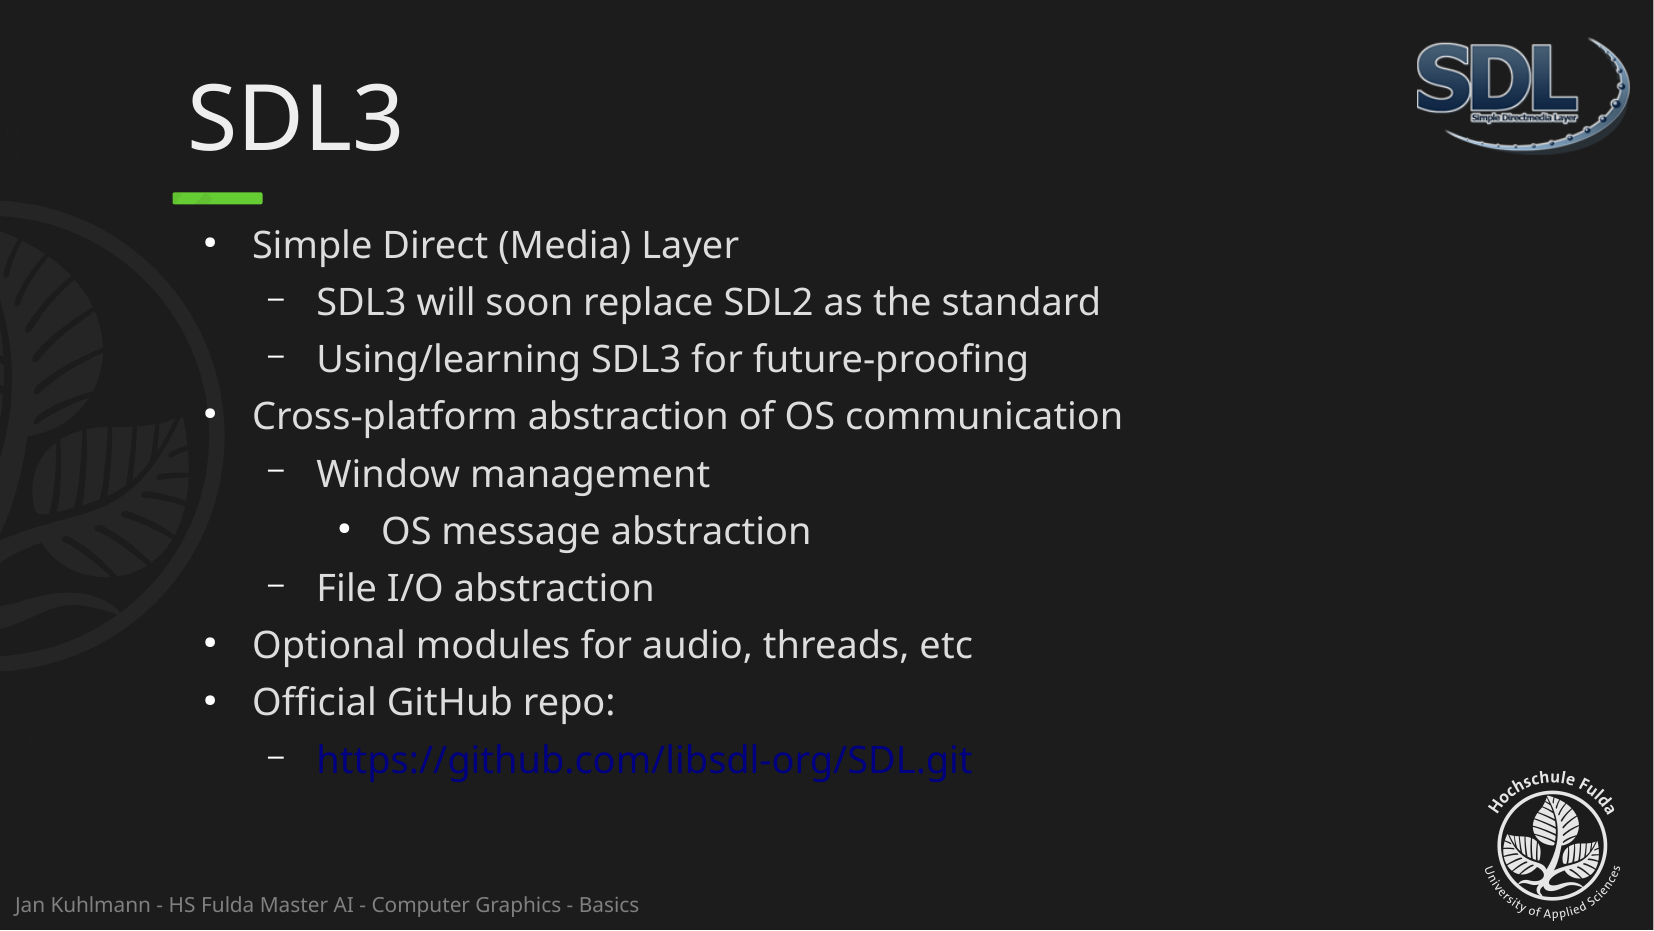

# SDL3
Simple Direct (Media) Layer
SDL3 will soon replace SDL2 as the standard
Using/learning SDL3 for future-proofing
Cross-platform abstraction of OS communication
Window management
OS message abstraction
File I/O abstraction
Optional modules for audio, threads, etc
Official GitHub repo:
https://github.com/libsdl-org/SDL.git
Jan Kuhlmann - HS Fulda Master AI - Computer Graphics - Basics